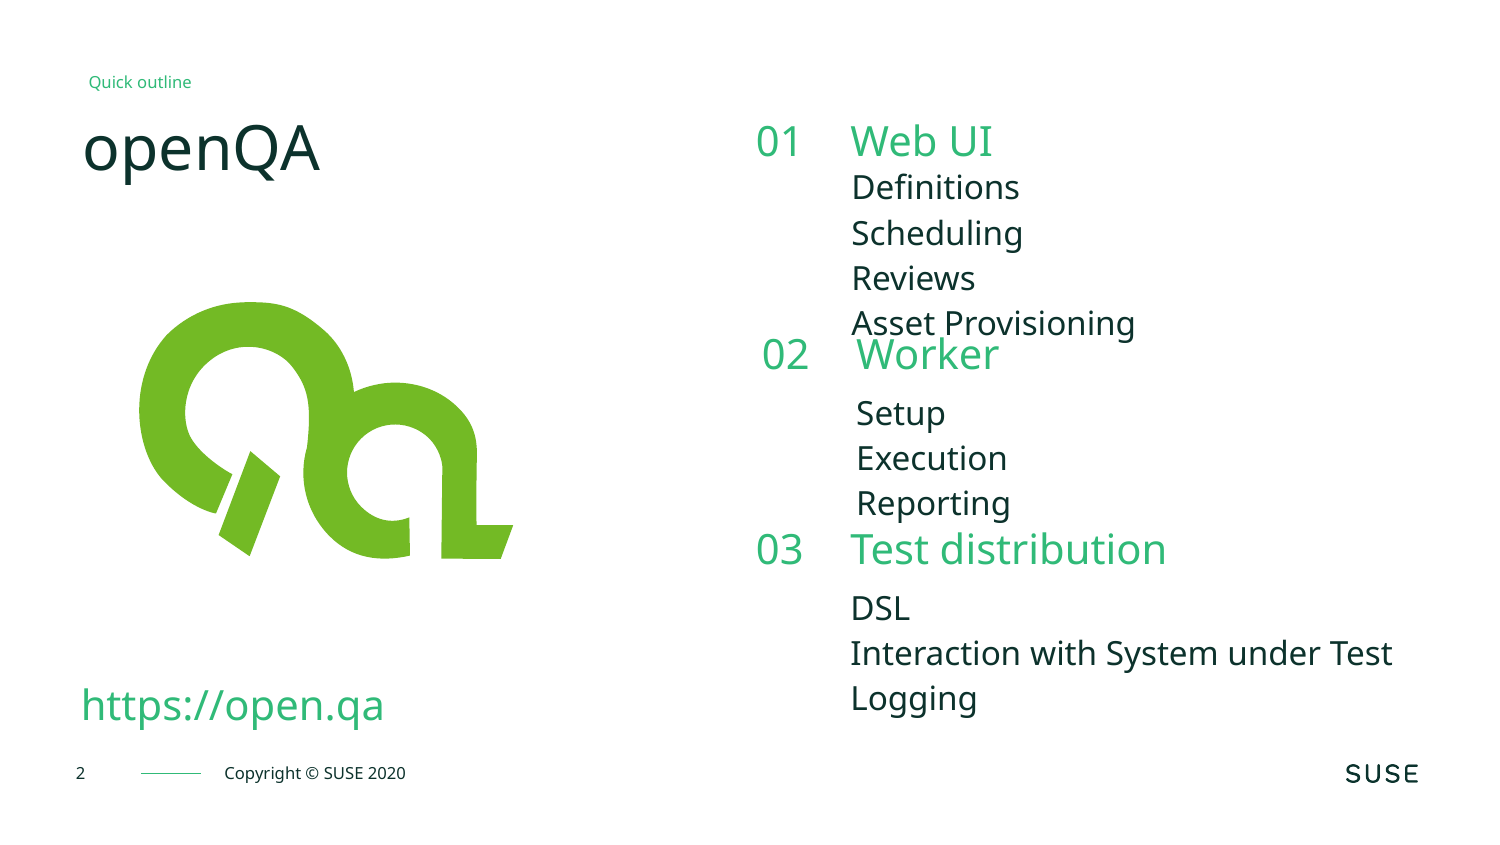

Quick outline
# openQA
01
Web UI
Definitions
Scheduling
Reviews
Asset Provisioning
02
Worker
Setup
Execution
Reporting
03
Test distribution
DSL
Interaction with System under Test
Logging
https://open.qa